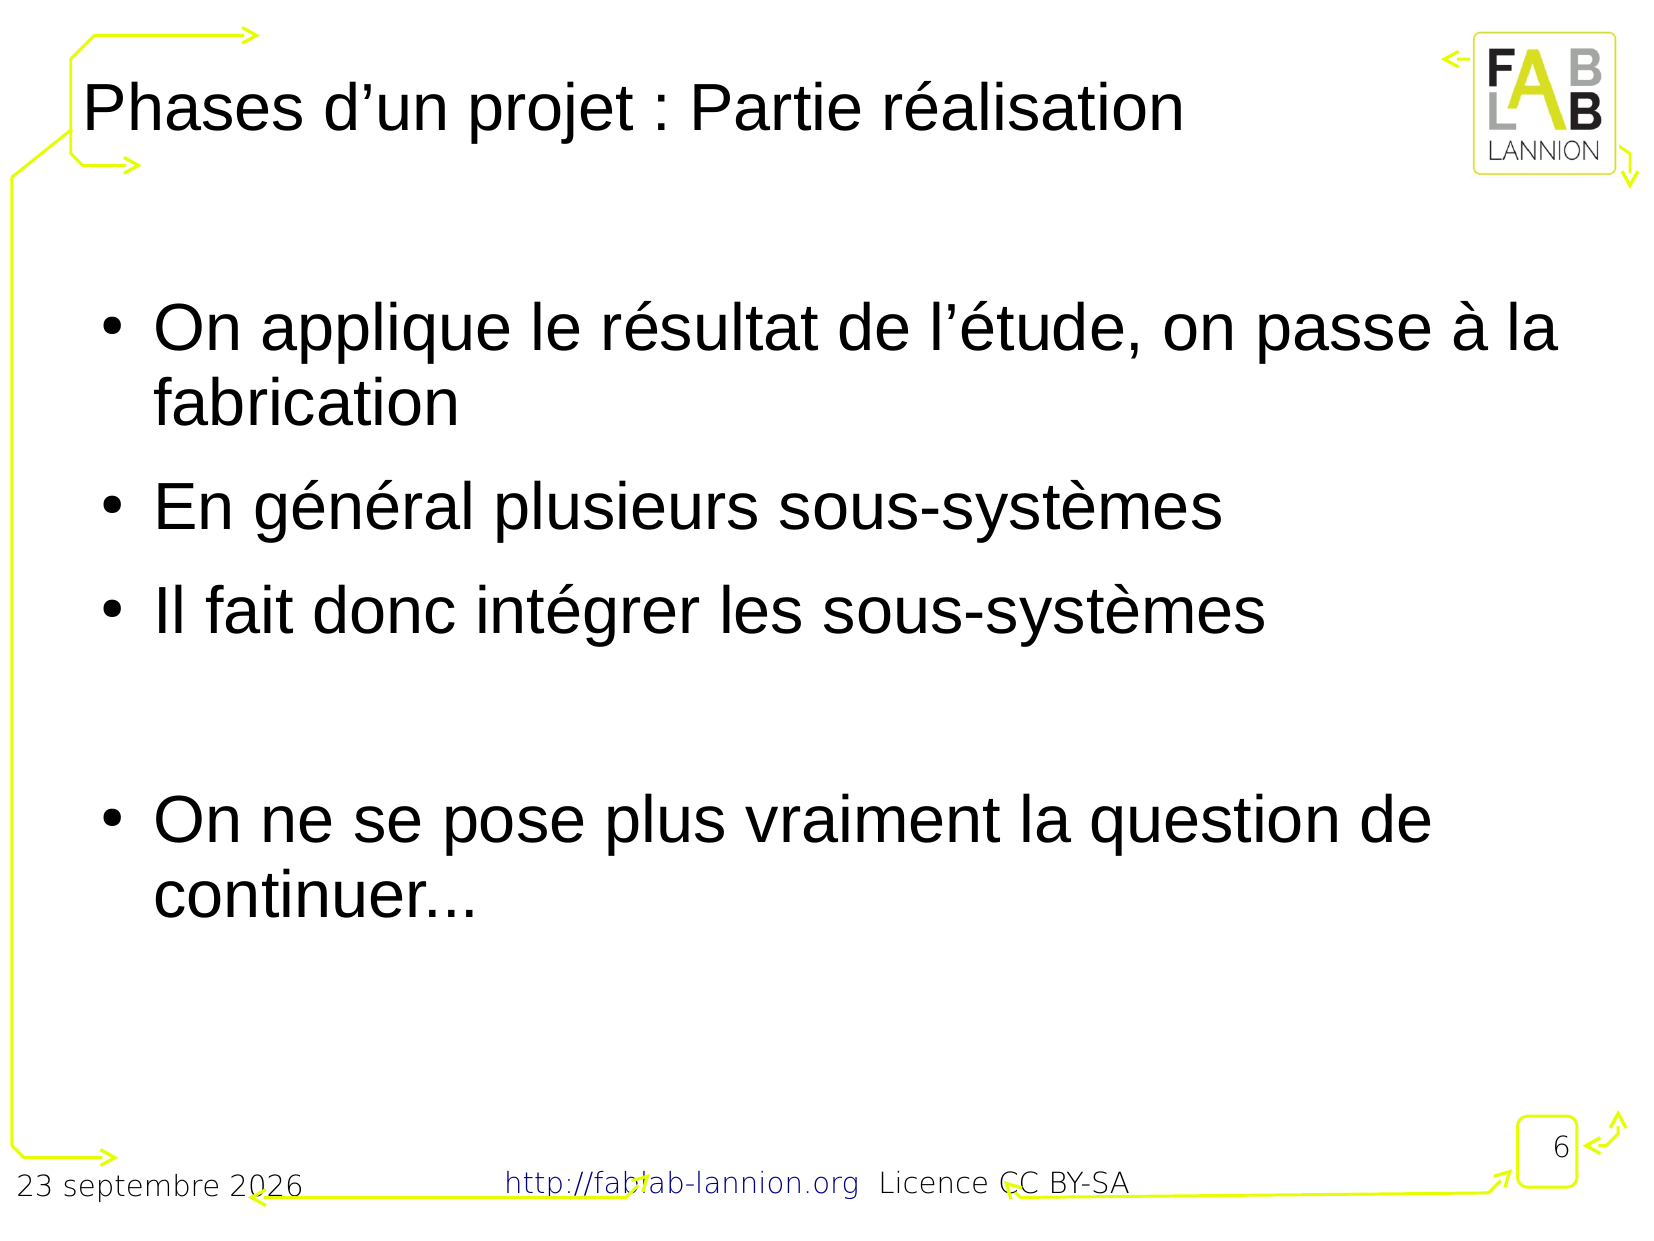

# Phases d’un projet : Partie réalisation
On applique le résultat de l’étude, on passe à la fabrication
En général plusieurs sous-systèmes
Il fait donc intégrer les sous-systèmes
On ne se pose plus vraiment la question de continuer...
6